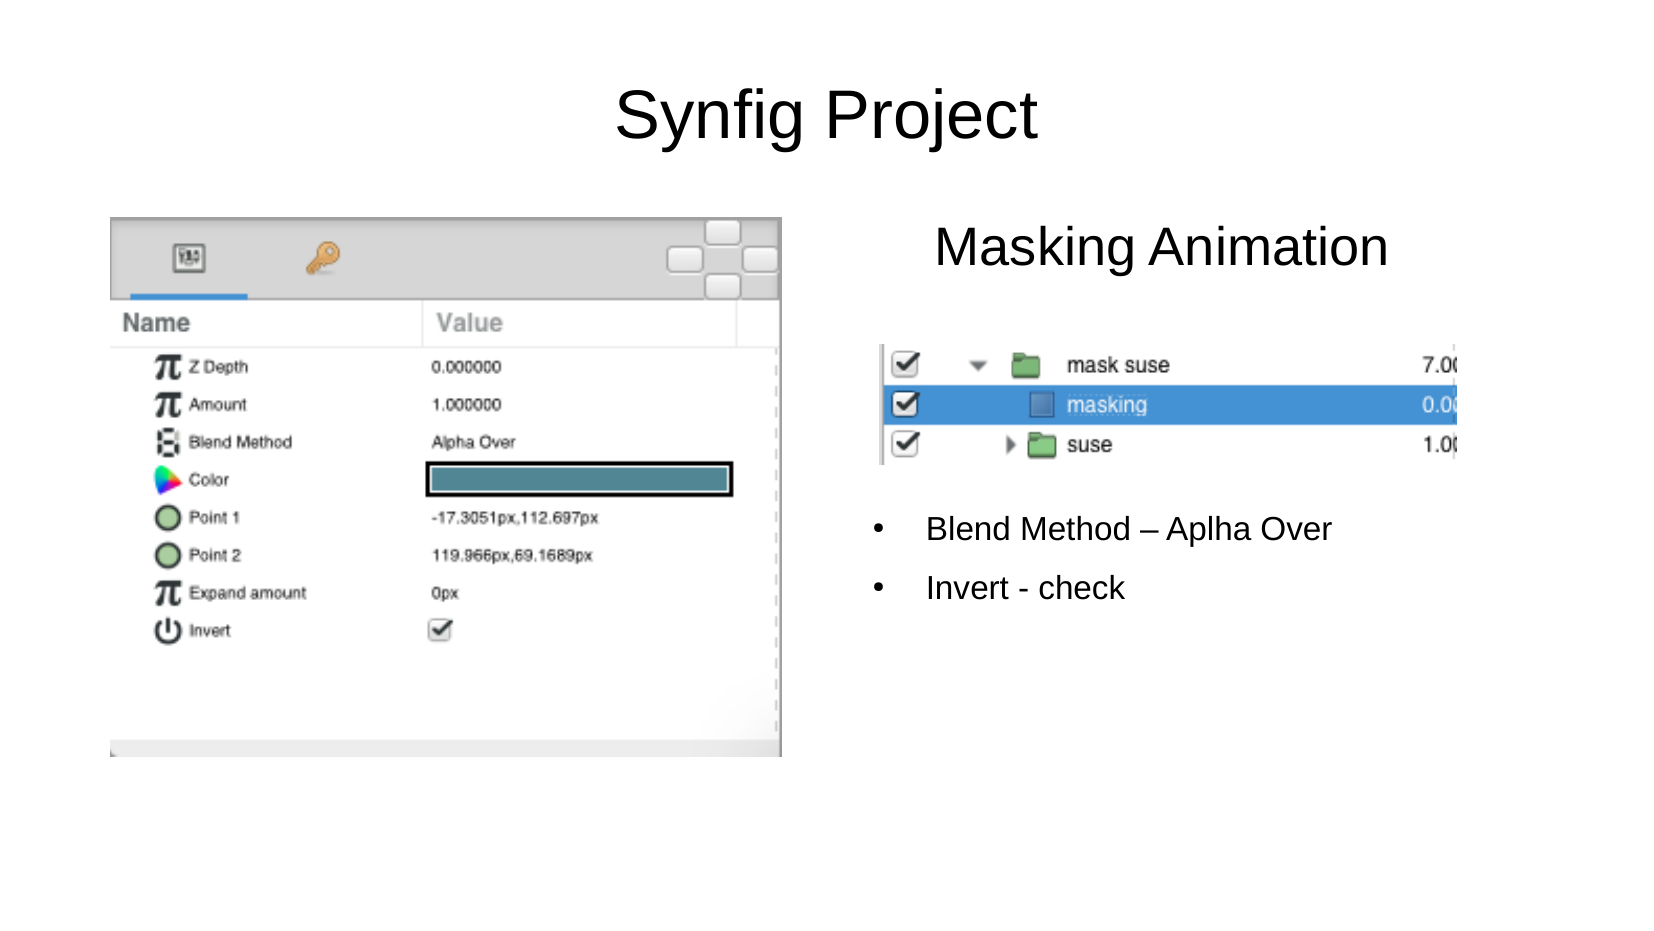

# Synfig Project
Masking Animation
Blend Method – Aplha Over
Invert - check